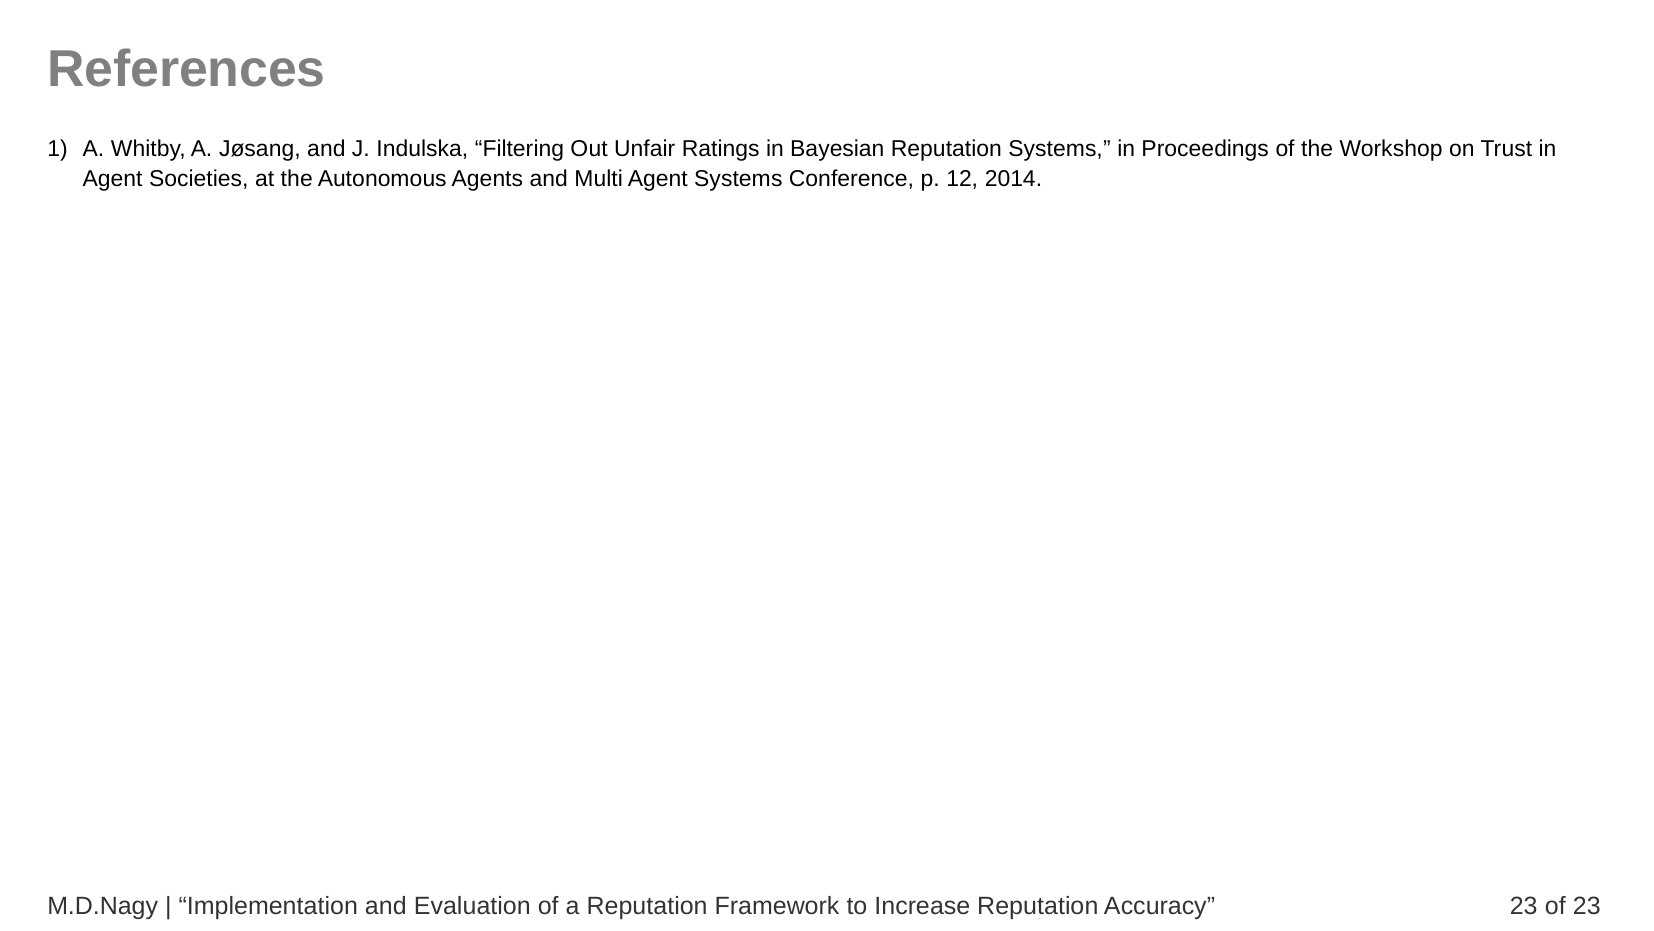

# References
A. Whitby, A. Jøsang, and J. Indulska, “Filtering Out Unfair Ratings in Bayesian Reputation Systems,” in Proceedings of the Workshop on Trust in Agent Societies, at the Autonomous Agents and Multi Agent Systems Conference, p. 12, 2014.
M.D.Nagy | “Implementation and Evaluation of a Reputation Framework to Increase Reputation Accuracy”
23